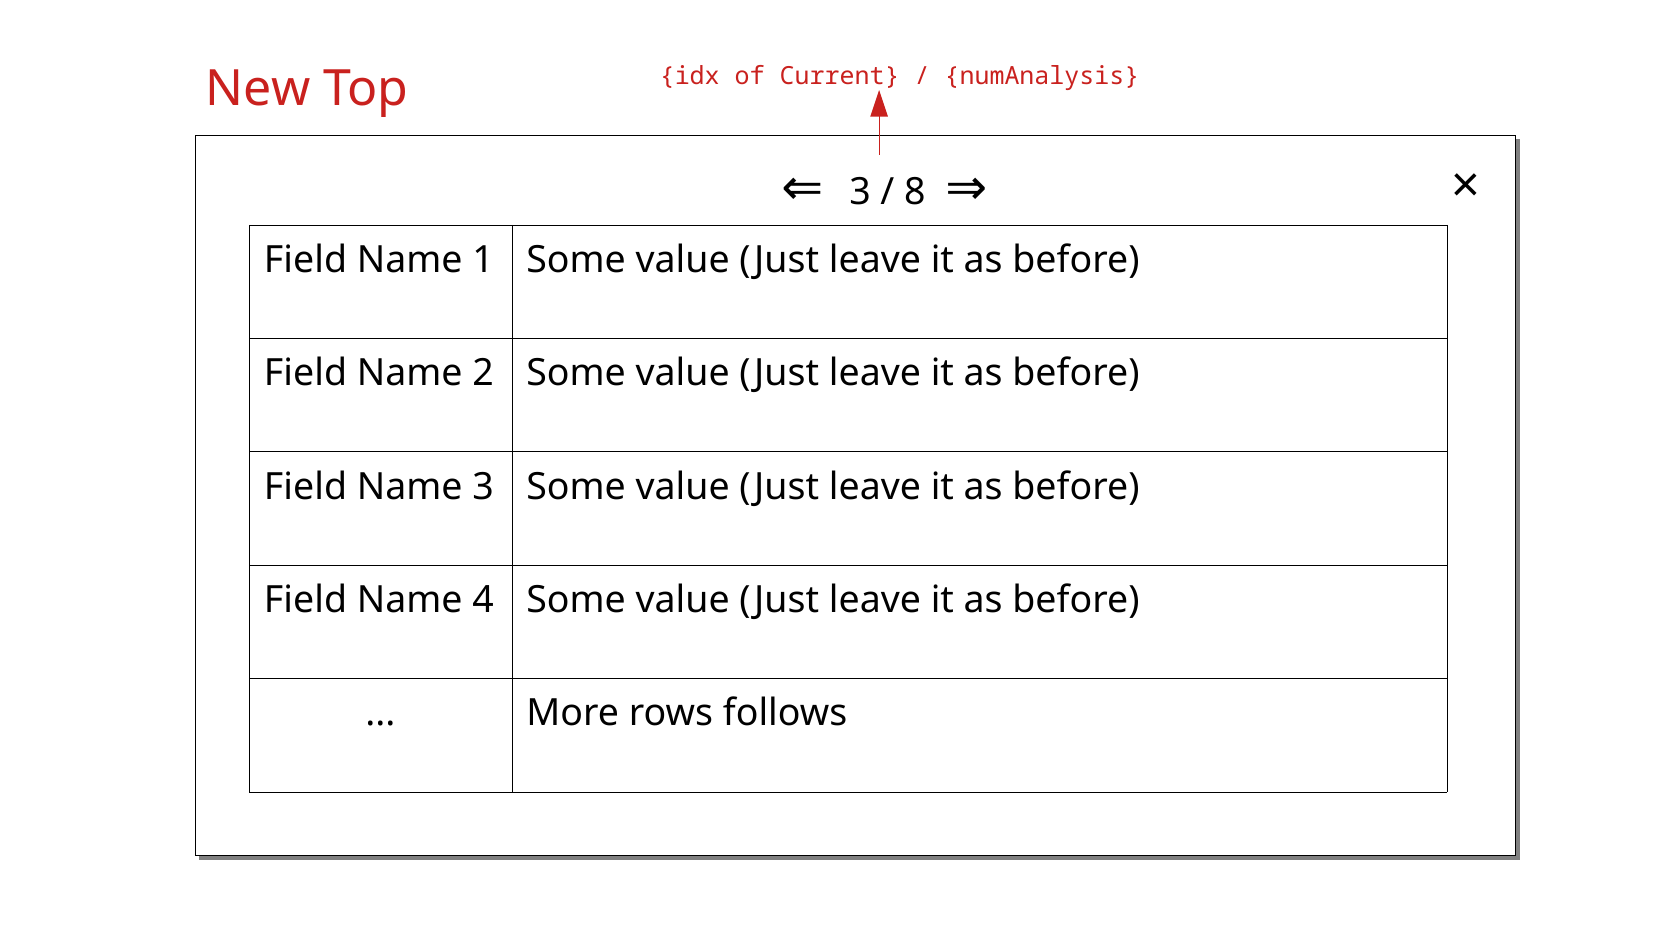

New Top
{idx of Current} / {numAnalysis}
×
⇐ 3 / 8 ⇒
| Field Name 1 | Some value (Just leave it as before) |
| --- | --- |
| Field Name 2 | Some value (Just leave it as before) |
| Field Name 3 | Some value (Just leave it as before) |
| Field Name 4 | Some value (Just leave it as before) |
| ... | More rows follows |